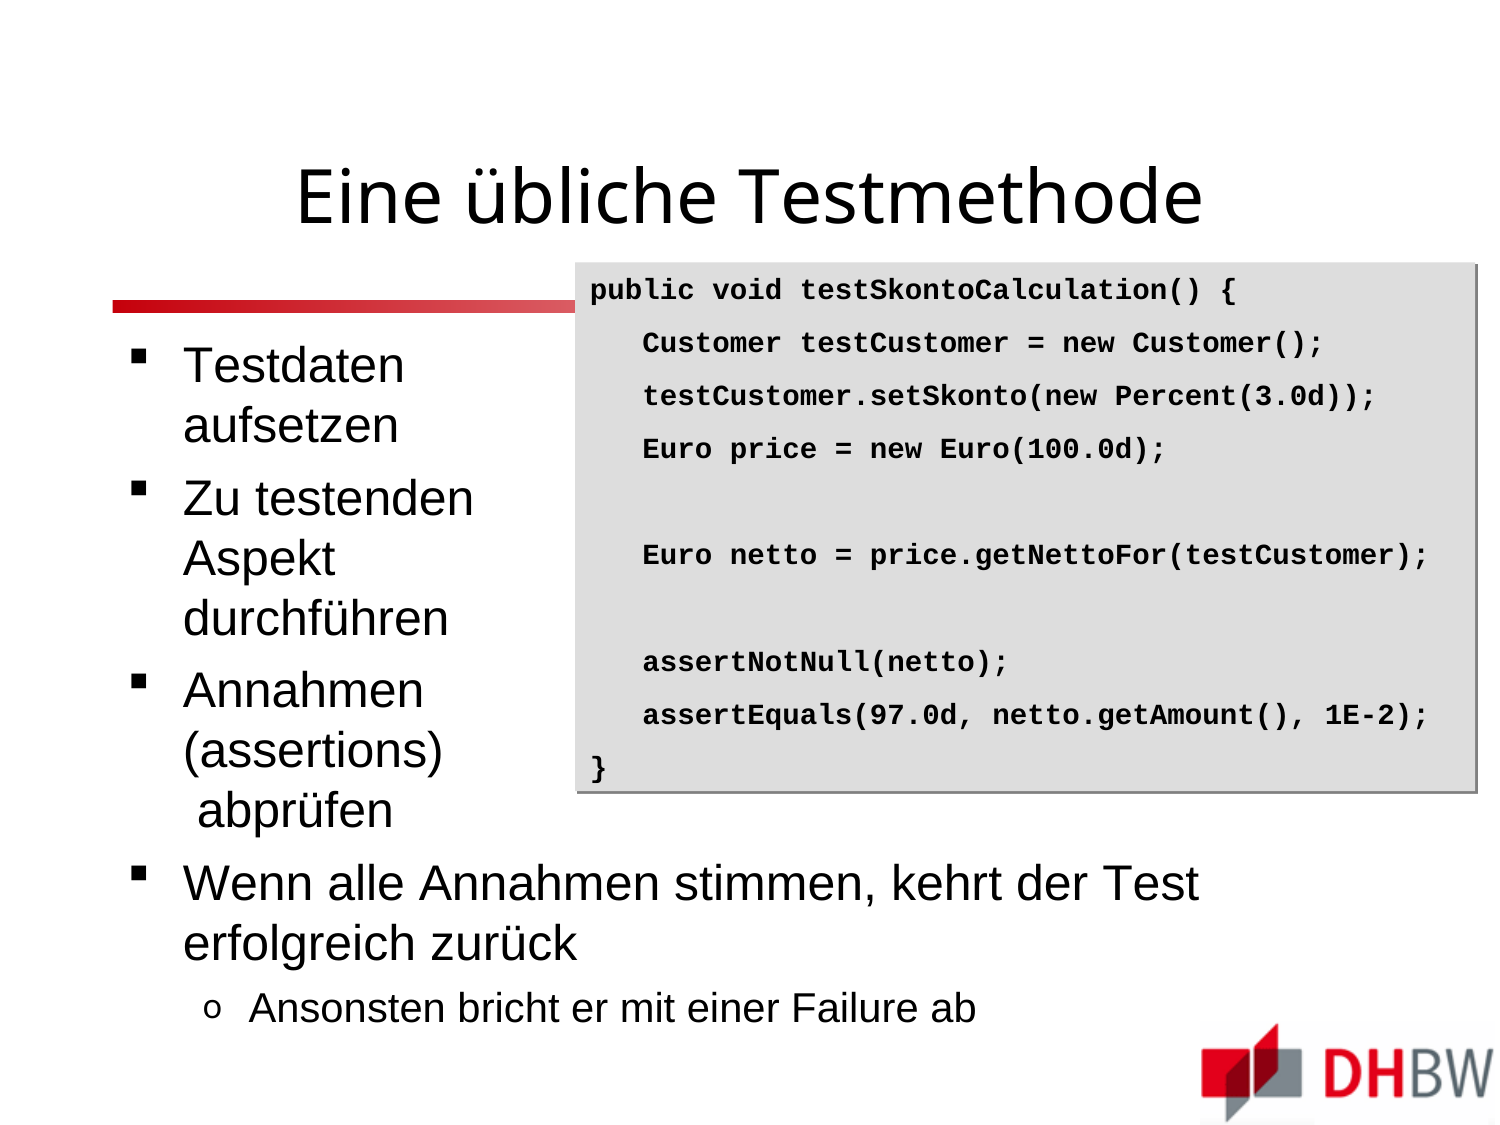

# Eine übliche Testmethode
public void testSkontoCalculation() {
 Customer testCustomer = new Customer();
 testCustomer.setSkonto(new Percent(3.0d));
 Euro price = new Euro(100.0d);
 Euro netto = price.getNettoFor(testCustomer);
 assertNotNull(netto);
 assertEquals(97.0d, netto.getAmount(), 1E-2);
}
Testdaten
aufsetzen
Zu testenden
Aspekt
durchführen
Annahmen
(assertions)
 abprüfen
Wenn alle Annahmen stimmen, kehrt der Test erfolgreich zurück
Ansonsten bricht er mit einer Failure ab